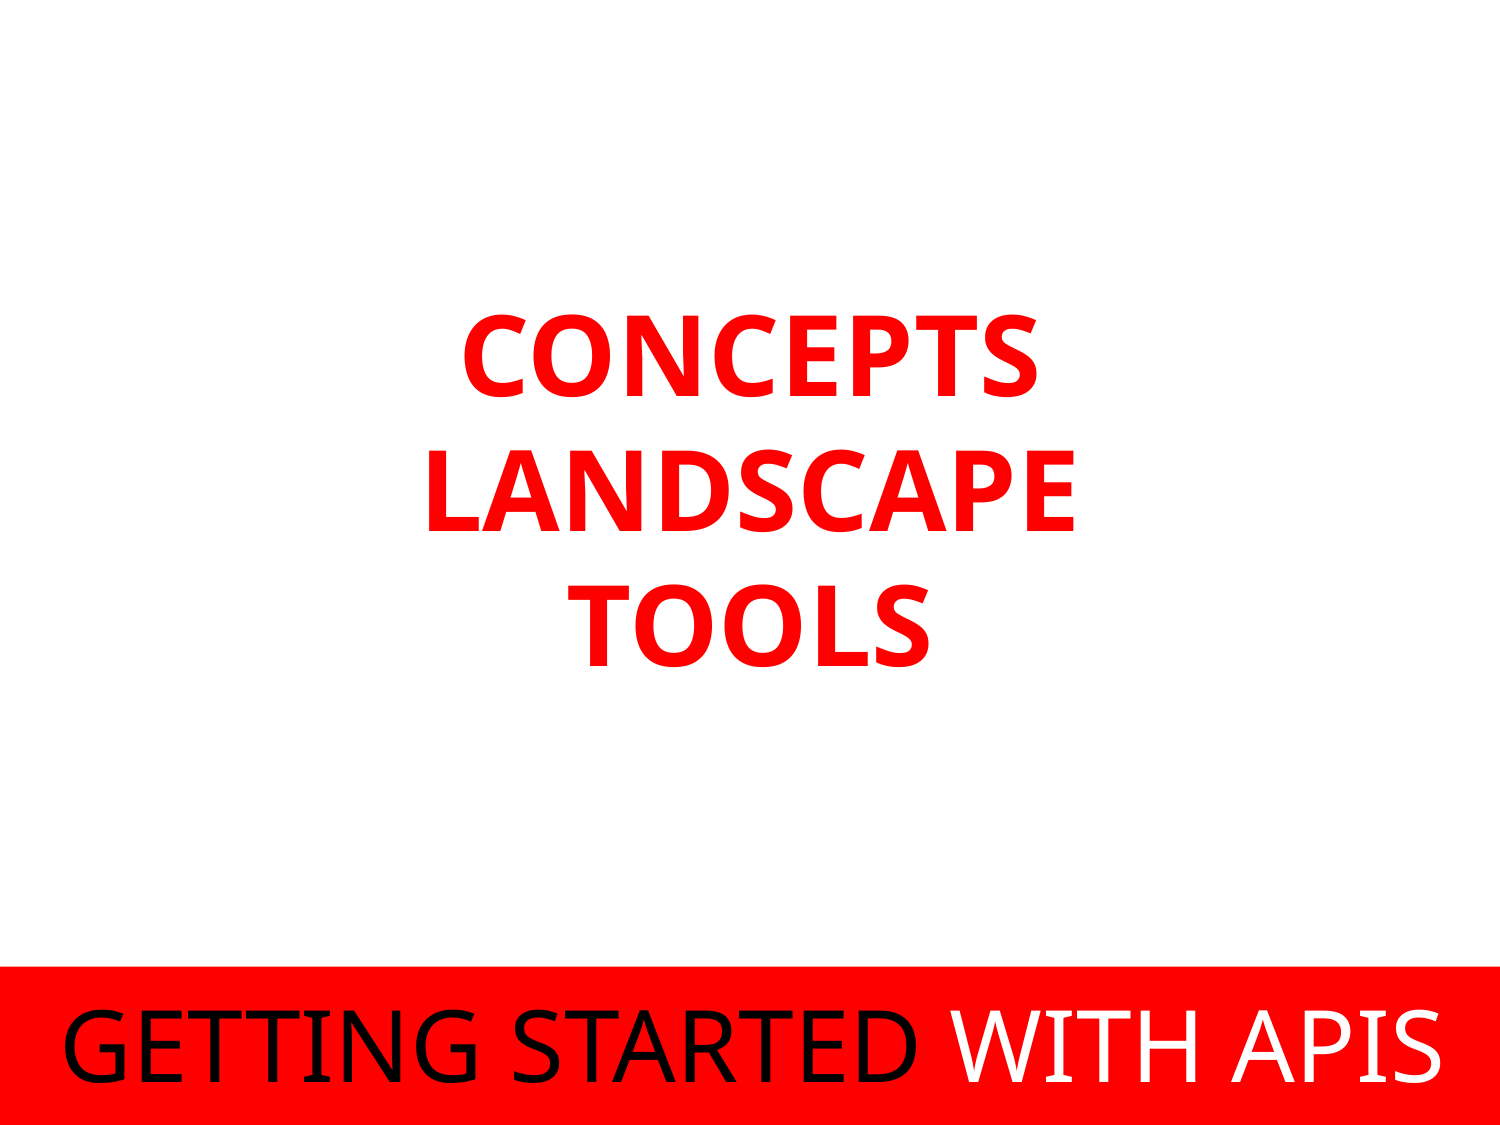

CONCEPTS
LANDSCAPE
TOOLS
# GETTING STARTED WITH APIS